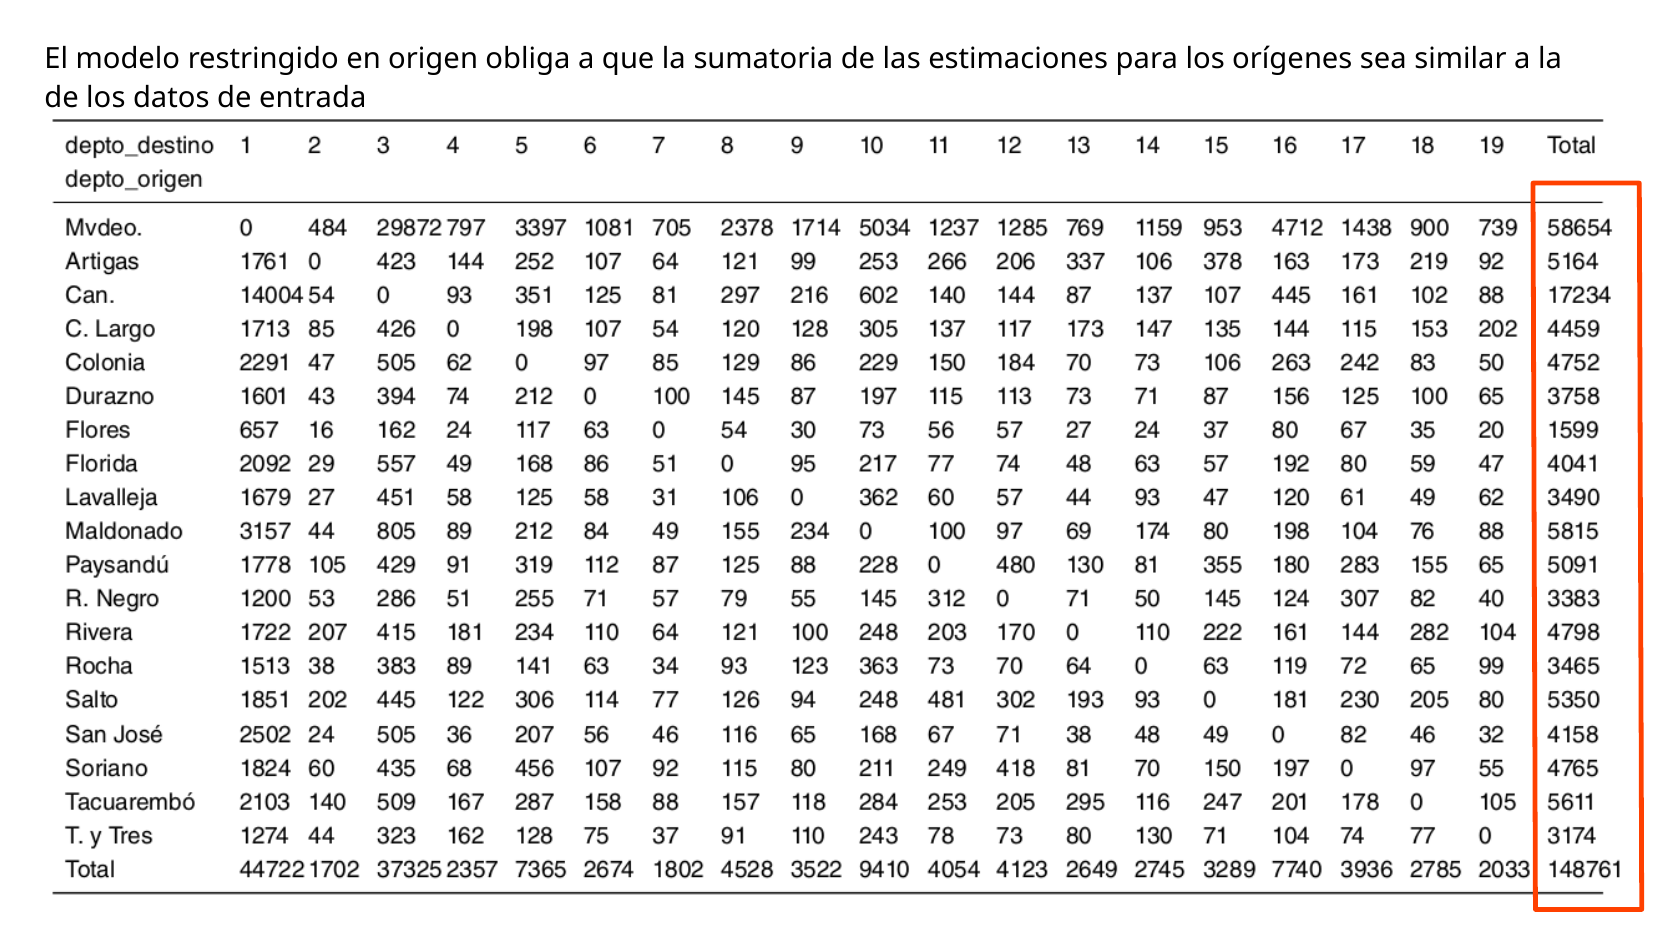

El modelo restringido en origen obliga a que la sumatoria de las estimaciones para los orígenes sea similar a la de los datos de entrada